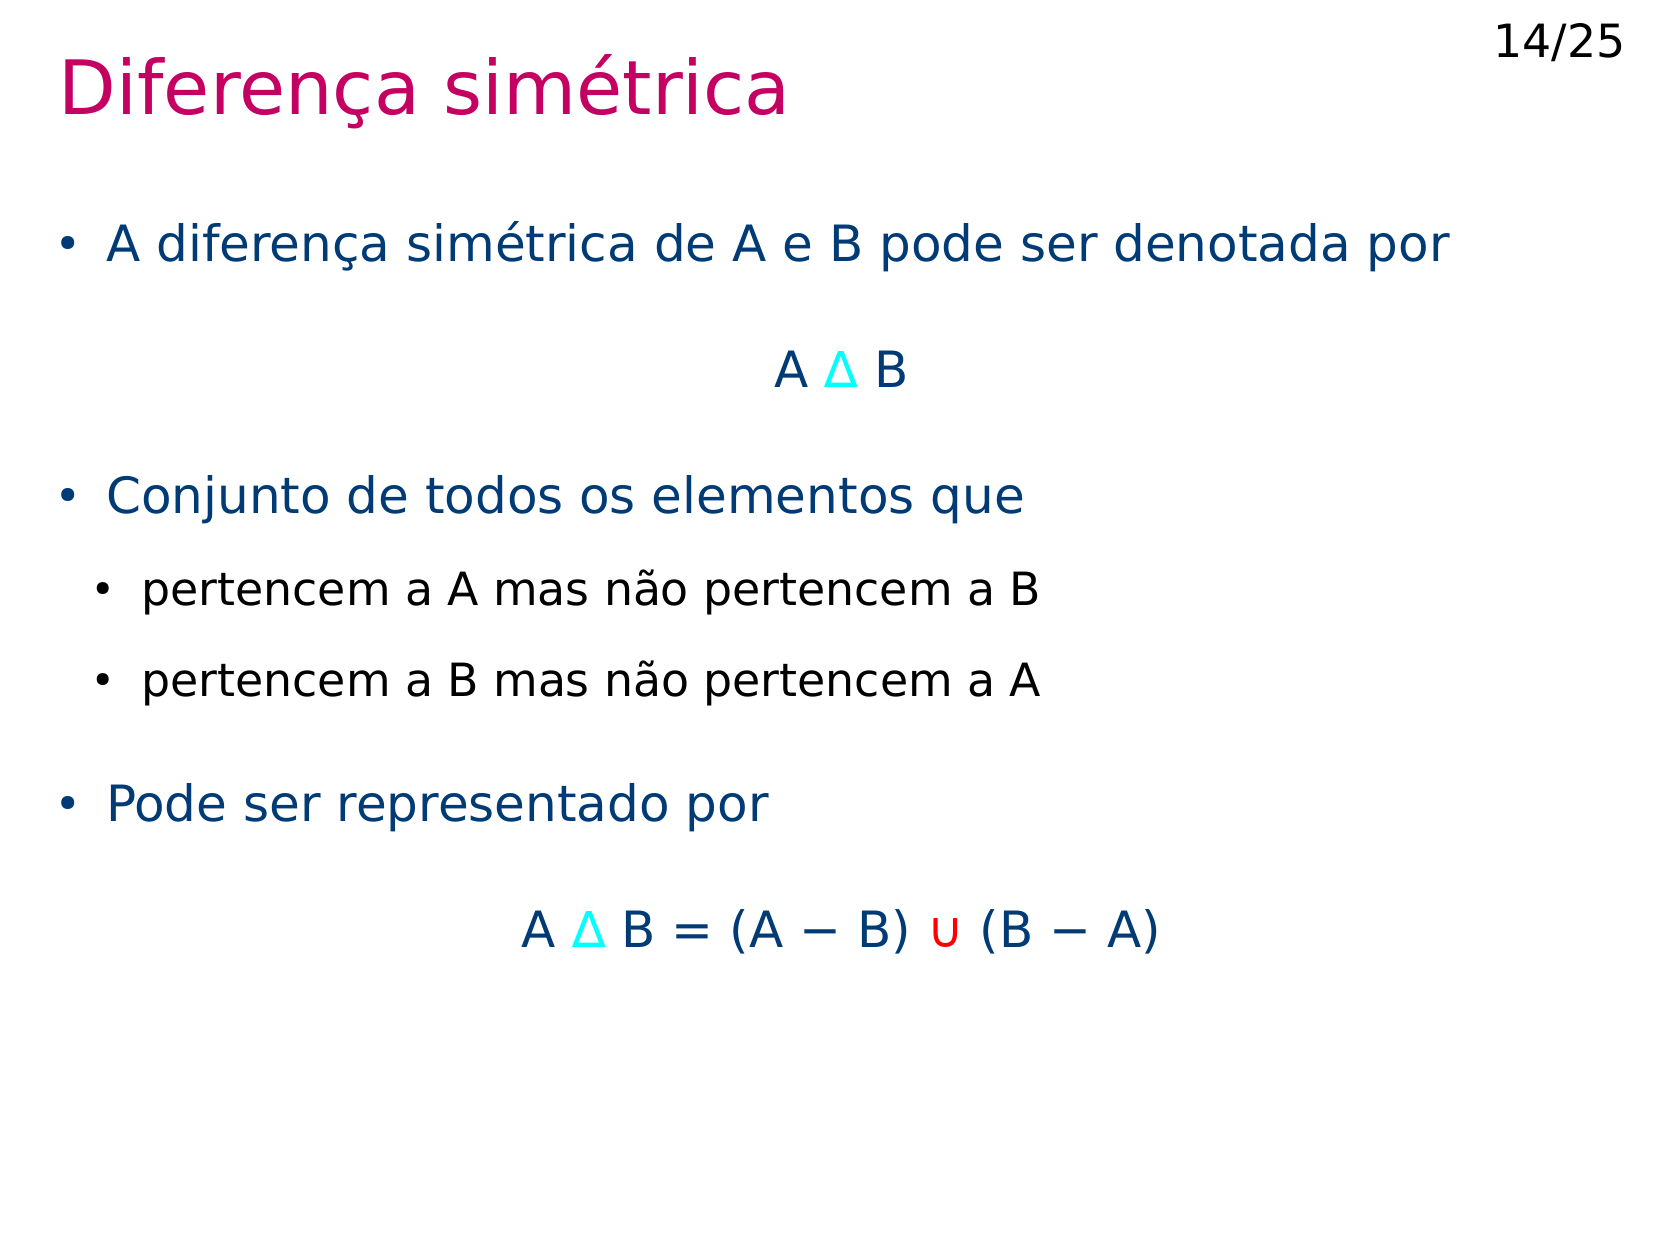

14
# Diferença simétrica
A diferença simétrica de A e B pode ser denotada por
A ∆ B
Conjunto de todos os elementos que
pertencem a A mas não pertencem a B
pertencem a B mas não pertencem a A
Pode ser representado por
A ∆ B = (A − B) ∪ (B − A)